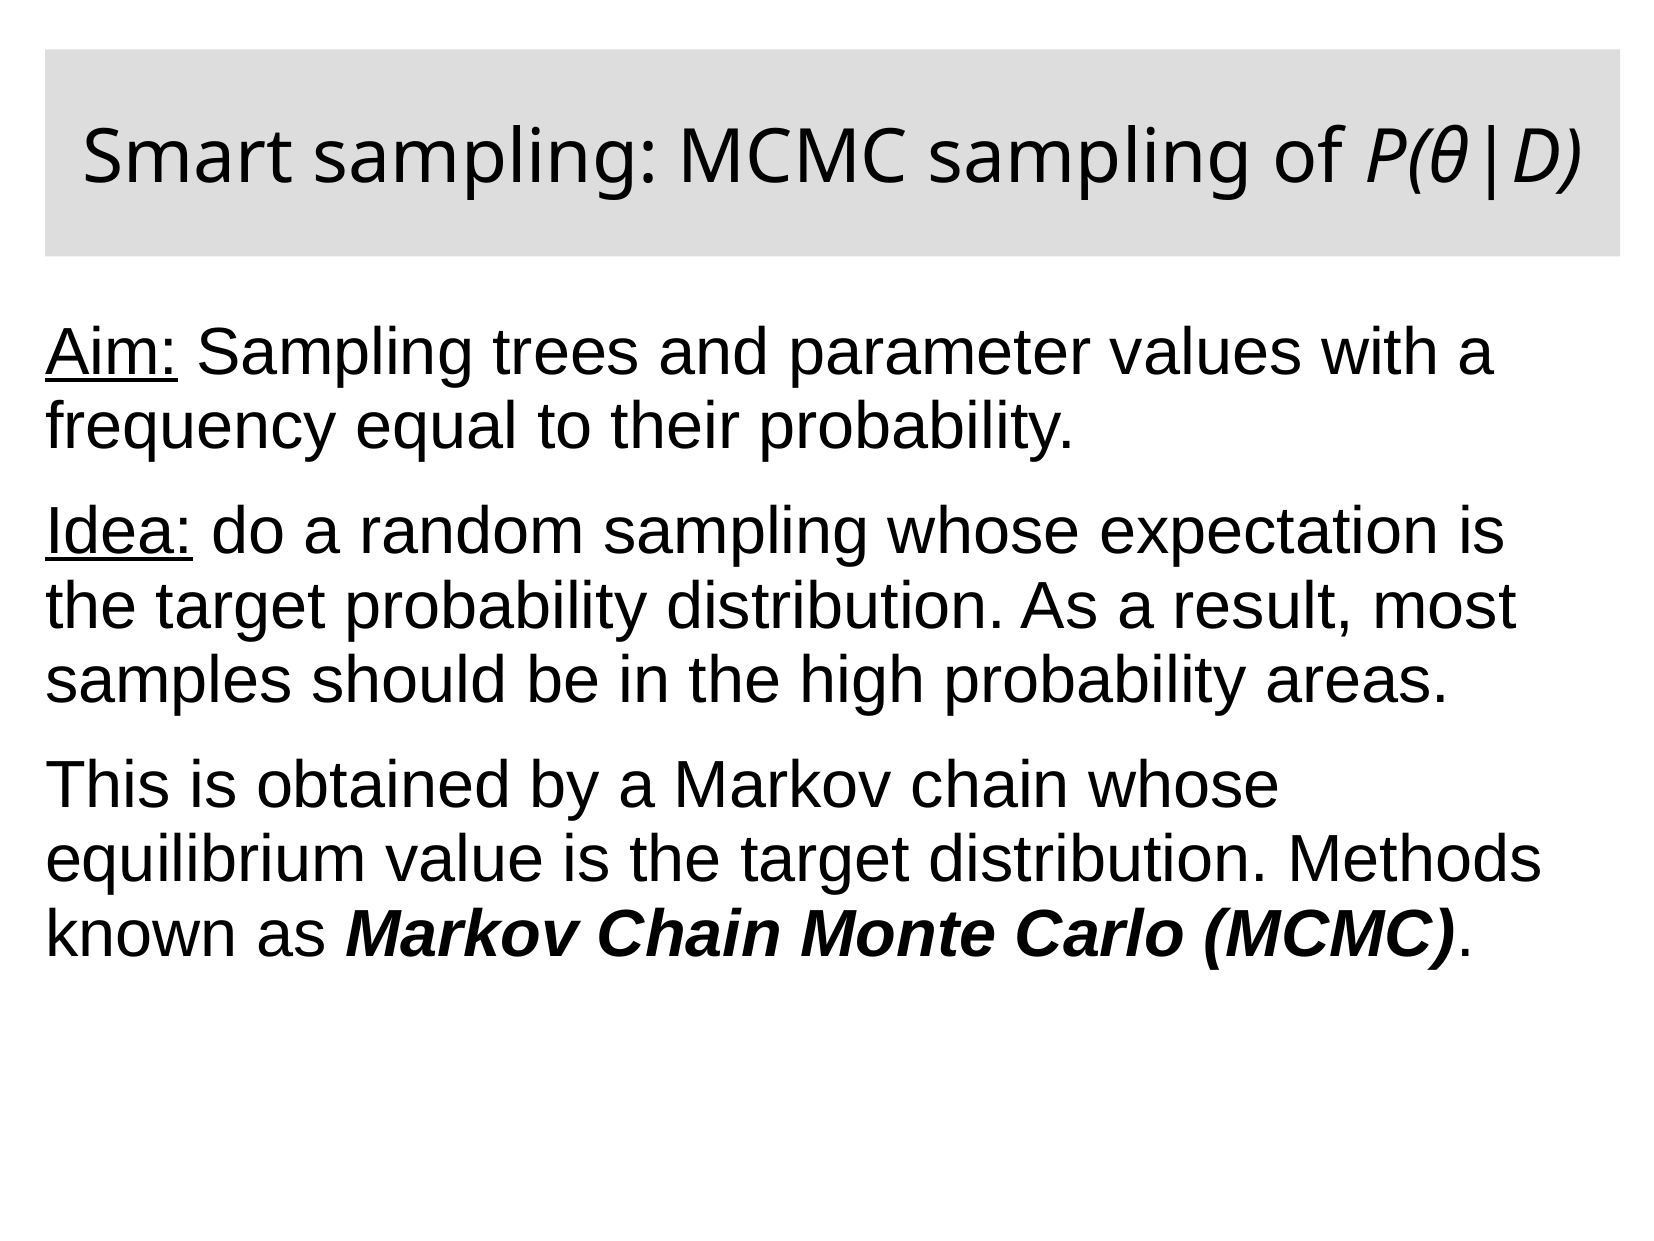

# Smart sampling: MCMC sampling of P(θ|D)
Aim: Sampling trees and parameter values with a frequency equal to their probability.
Idea: do a random sampling whose expectation is the target probability distribution. As a result, most samples should be in the high probability areas.
This is obtained by a Markov chain whose equilibrium value is the target distribution. Methods known as Markov Chain Monte Carlo (MCMC).